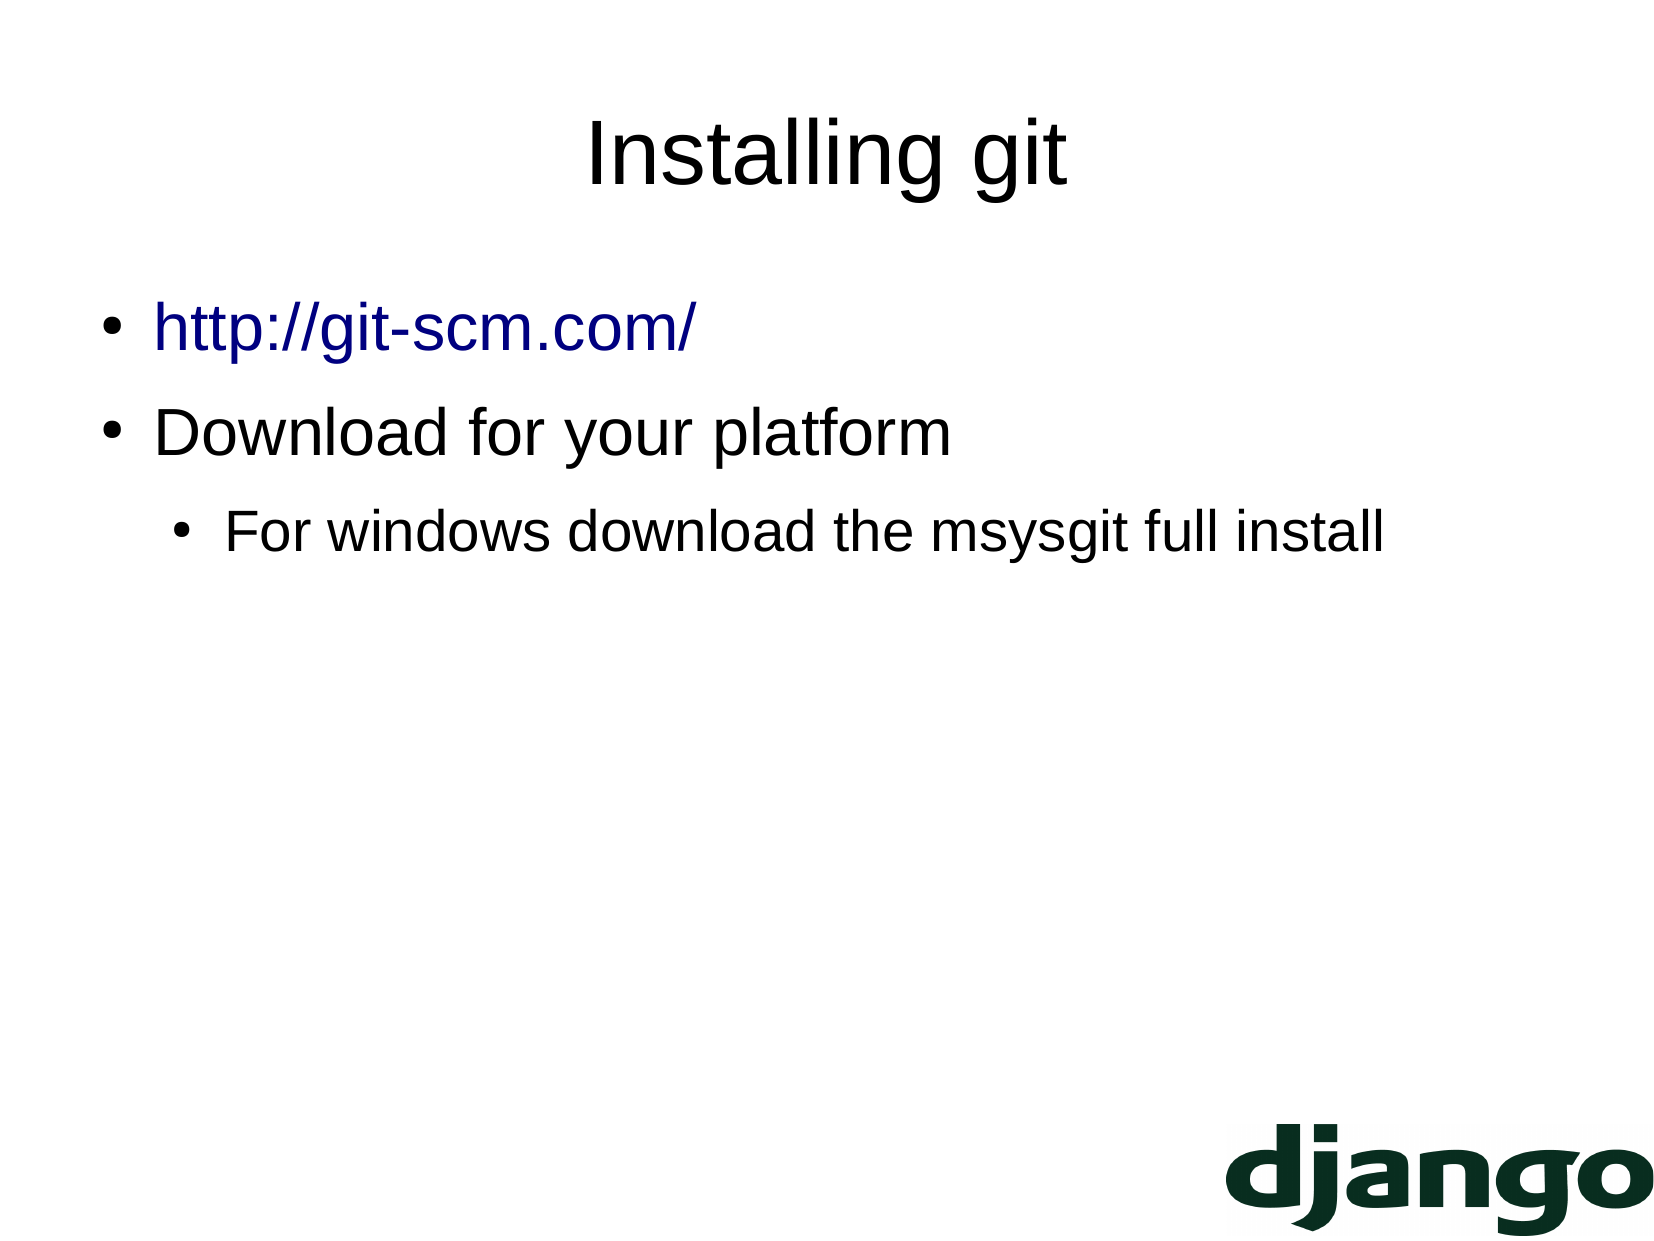

# Installing git
http://git-scm.com/
Download for your platform
For windows download the msysgit full install